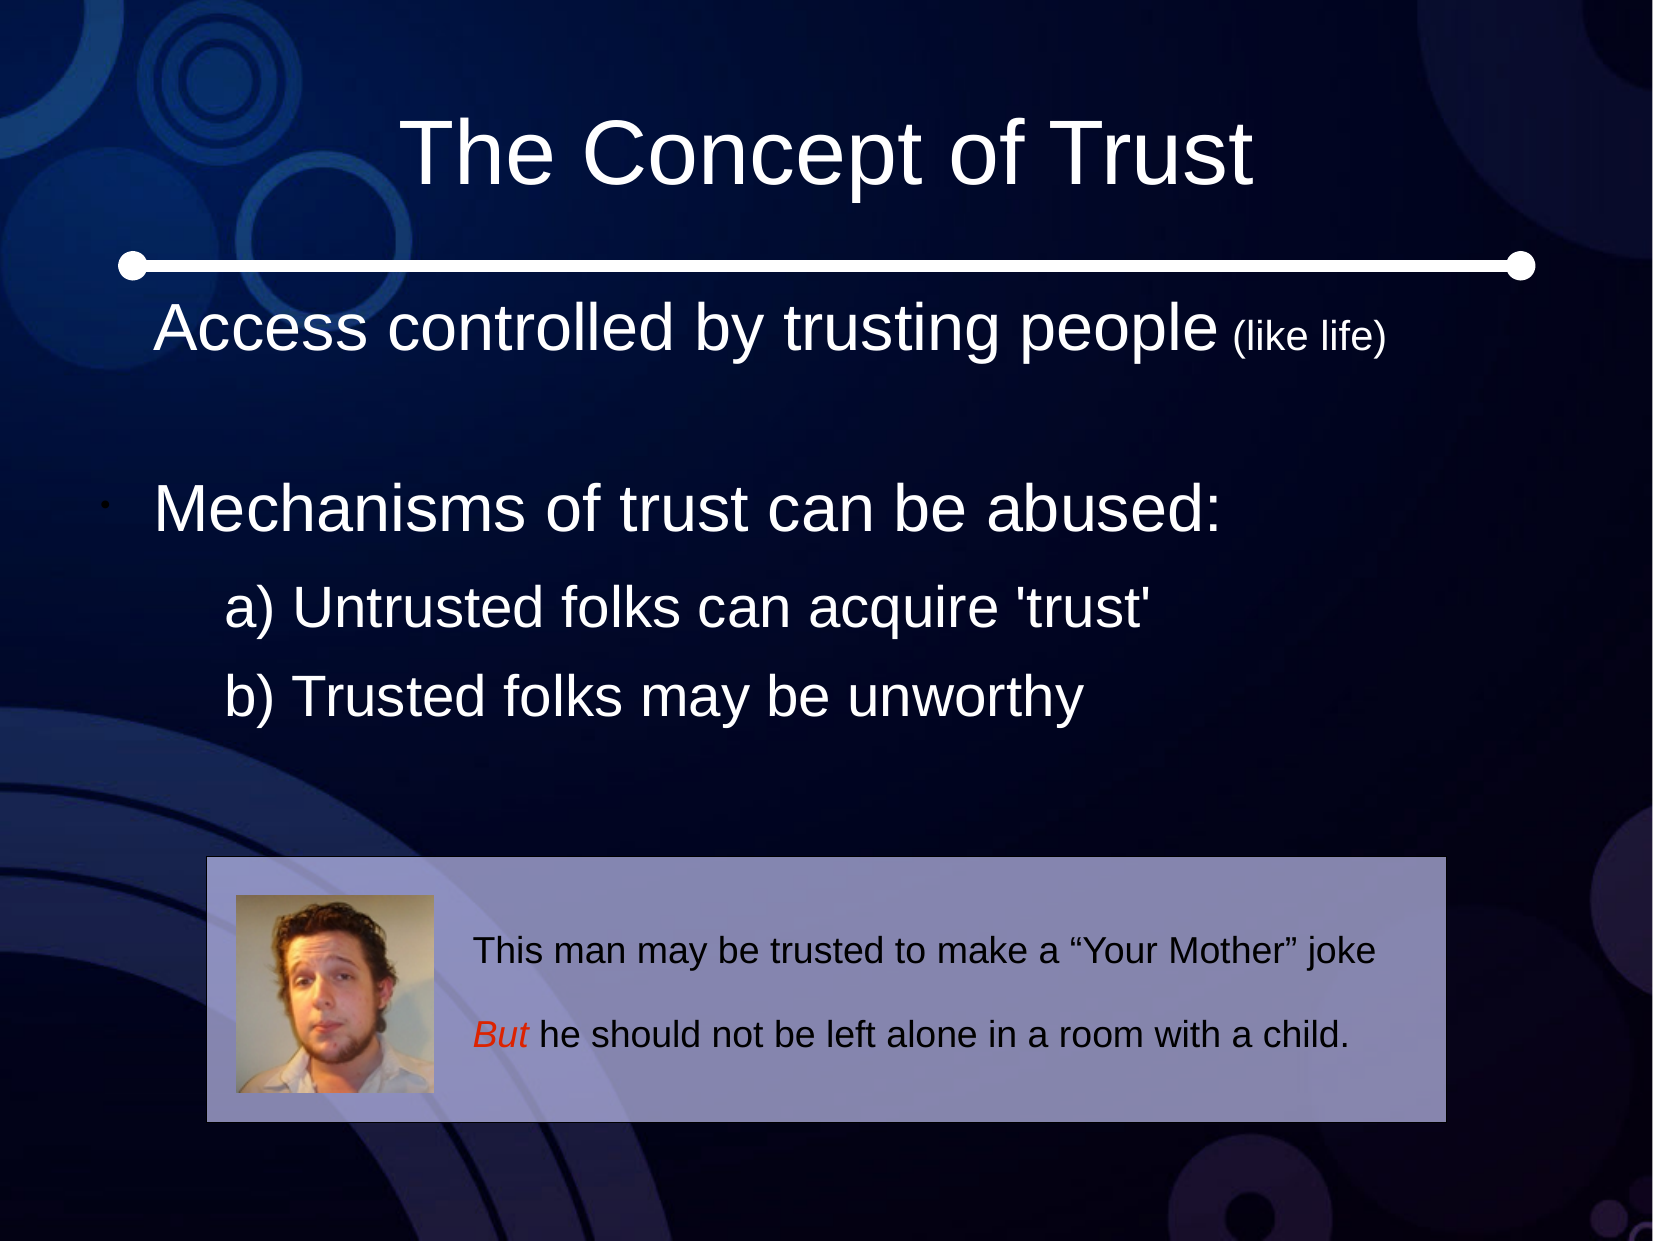

# The Concept of Trust
Access controlled by trusting people (like life)
Mechanisms of trust can be abused:
a) Untrusted folks can acquire 'trust'
b) Trusted folks may be unworthy
This man may be trusted to make a “Your Mother” joke
But he should not be left alone in a room with a child.